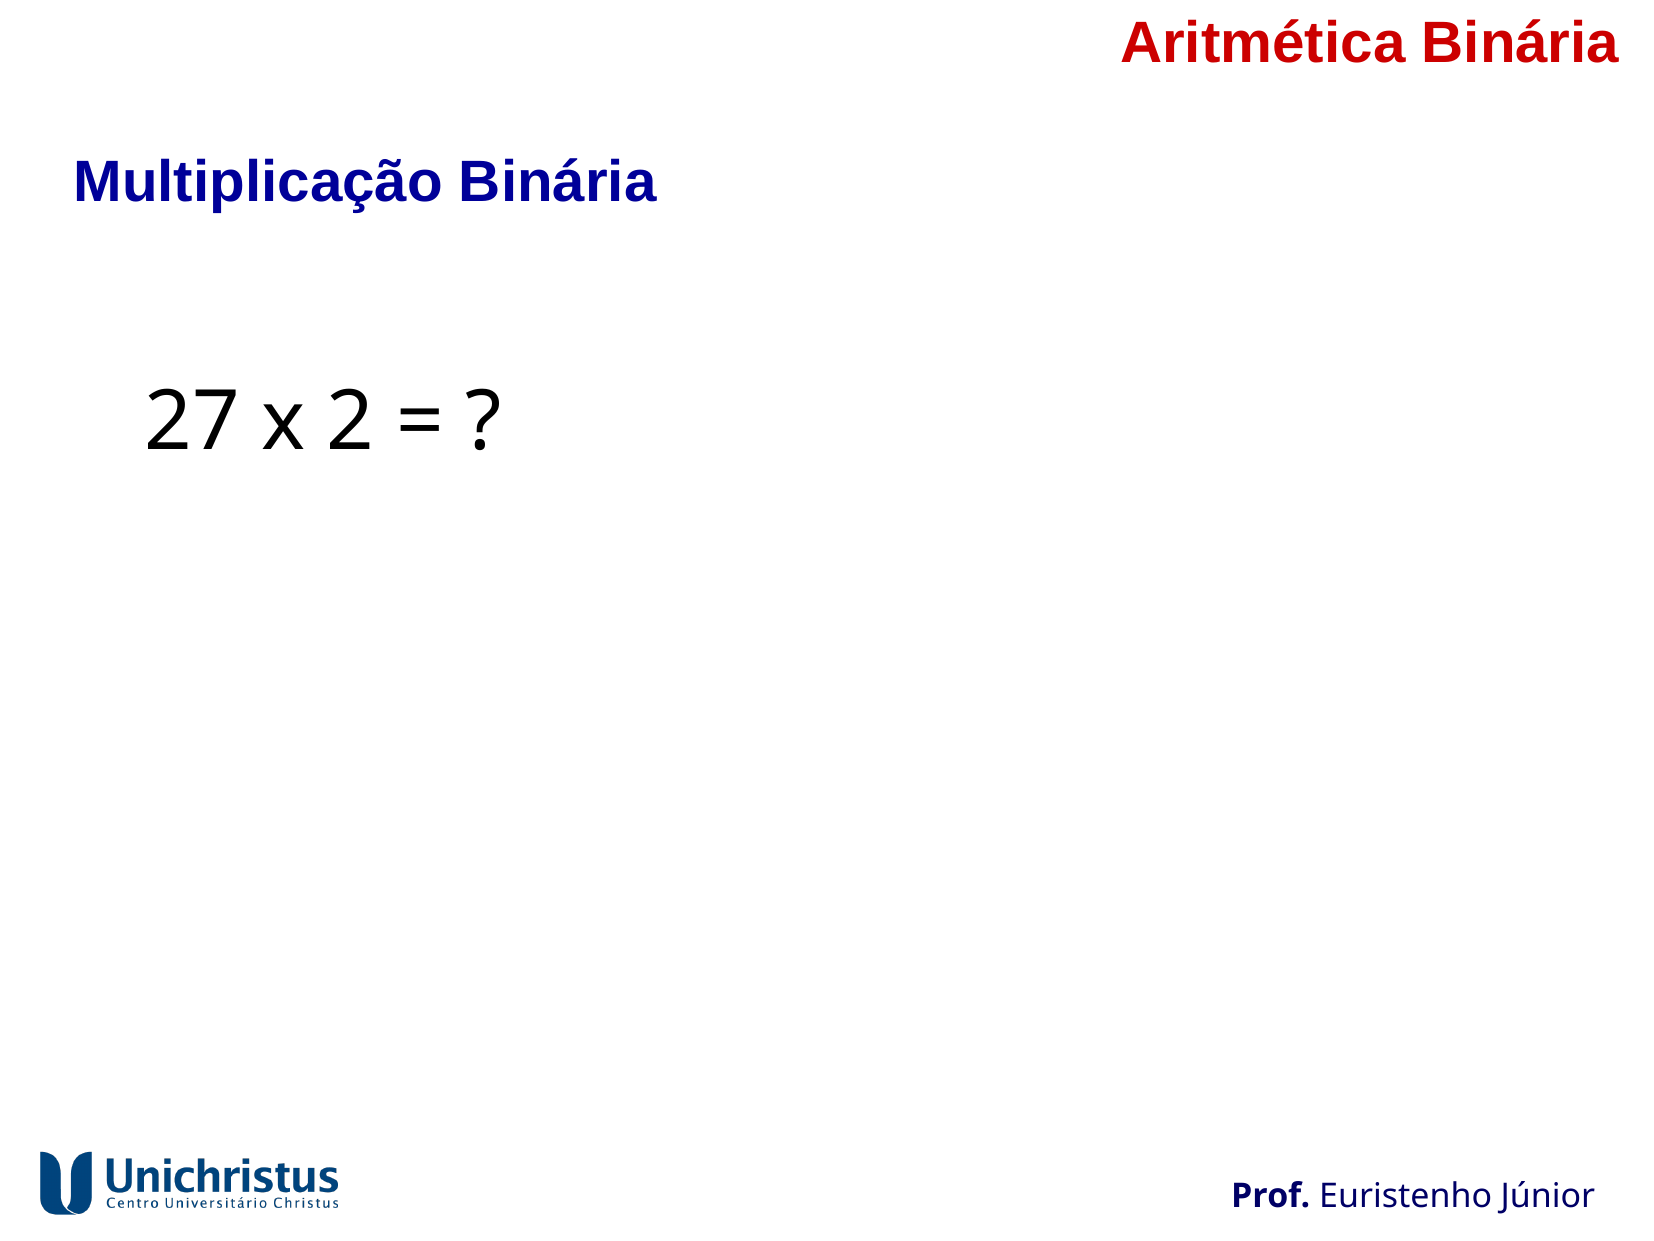

Aritmética Binária
Multiplicação Binária
27 x 2 = ?
Prof. Euristenho Júnior